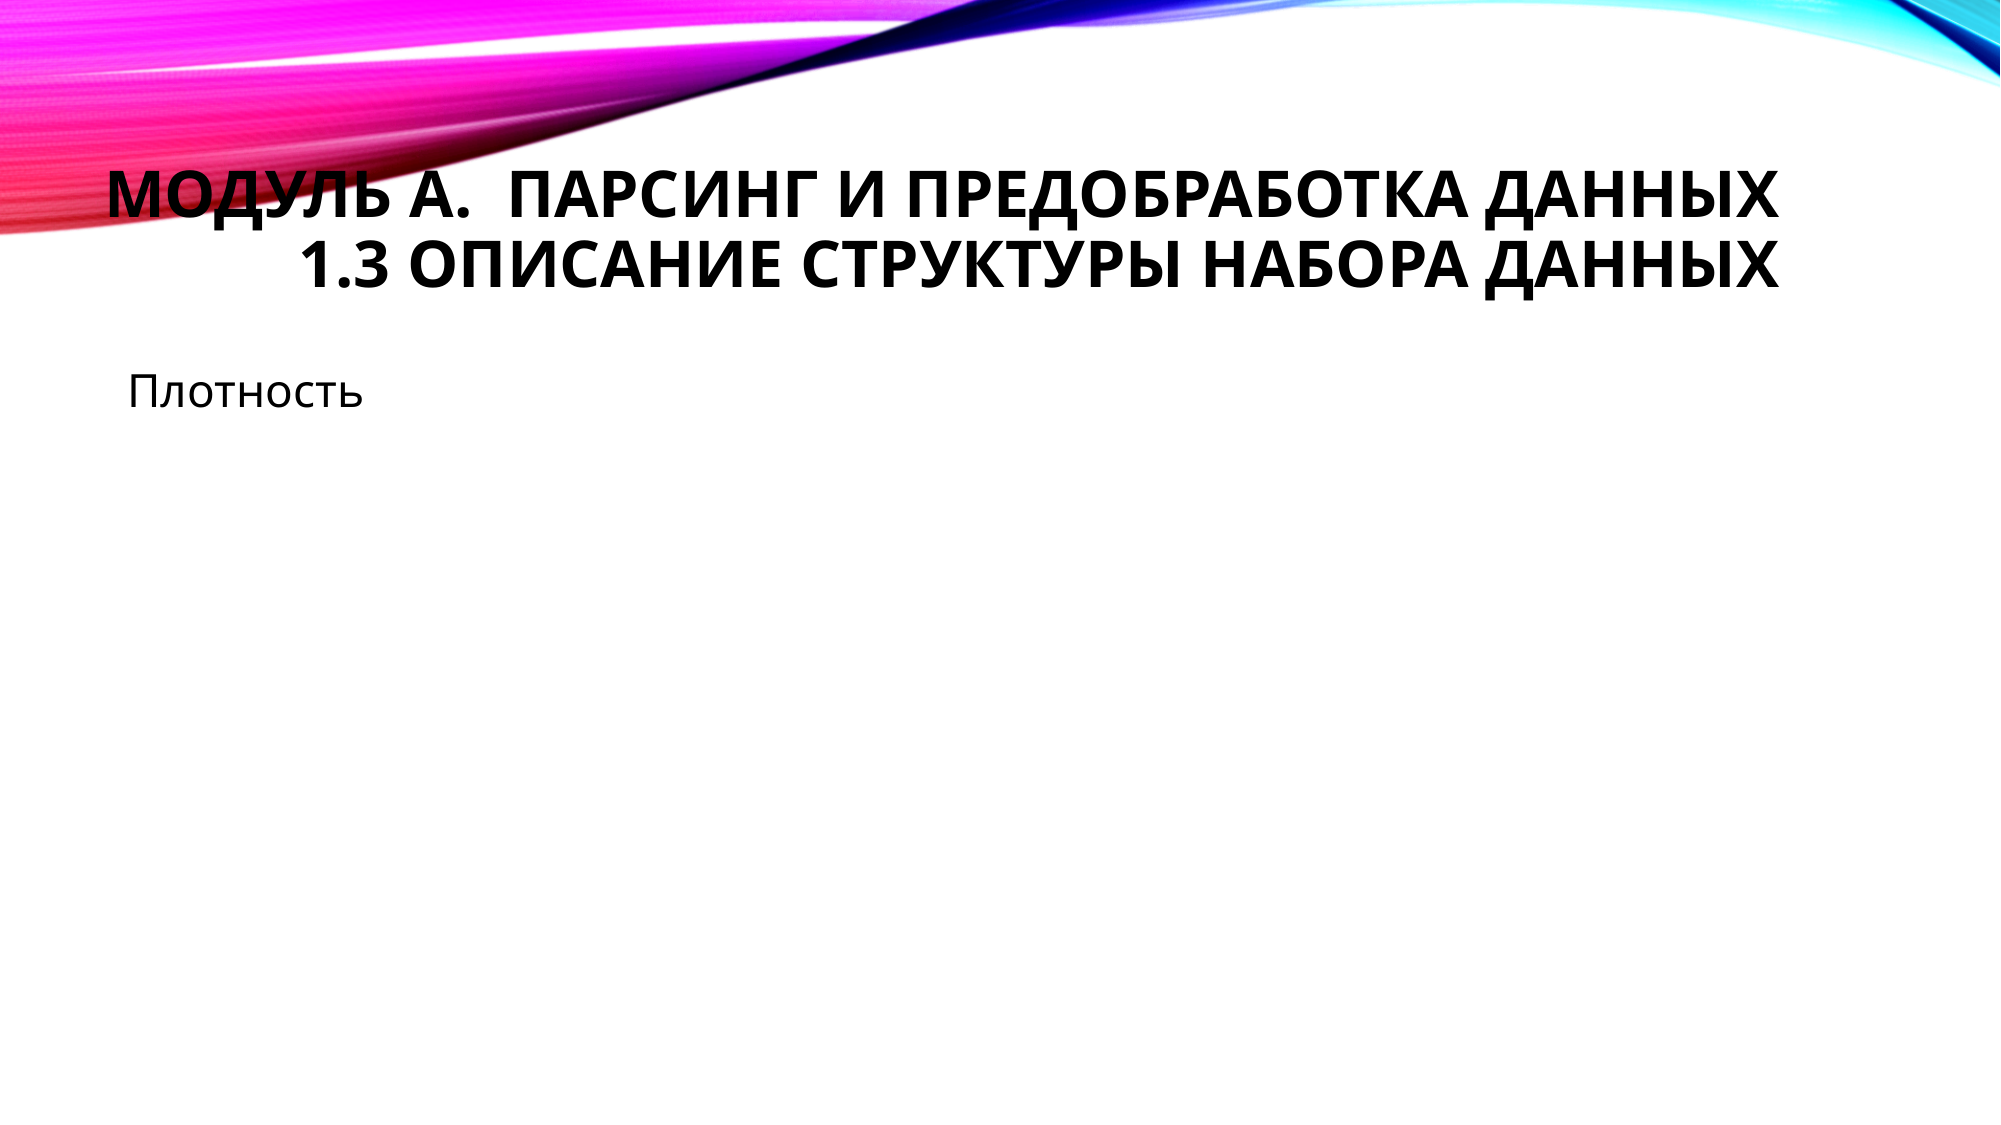

Модуль А. Парсинг и предобработка данных
1.3 Описание структуры набора данных
# Плотность